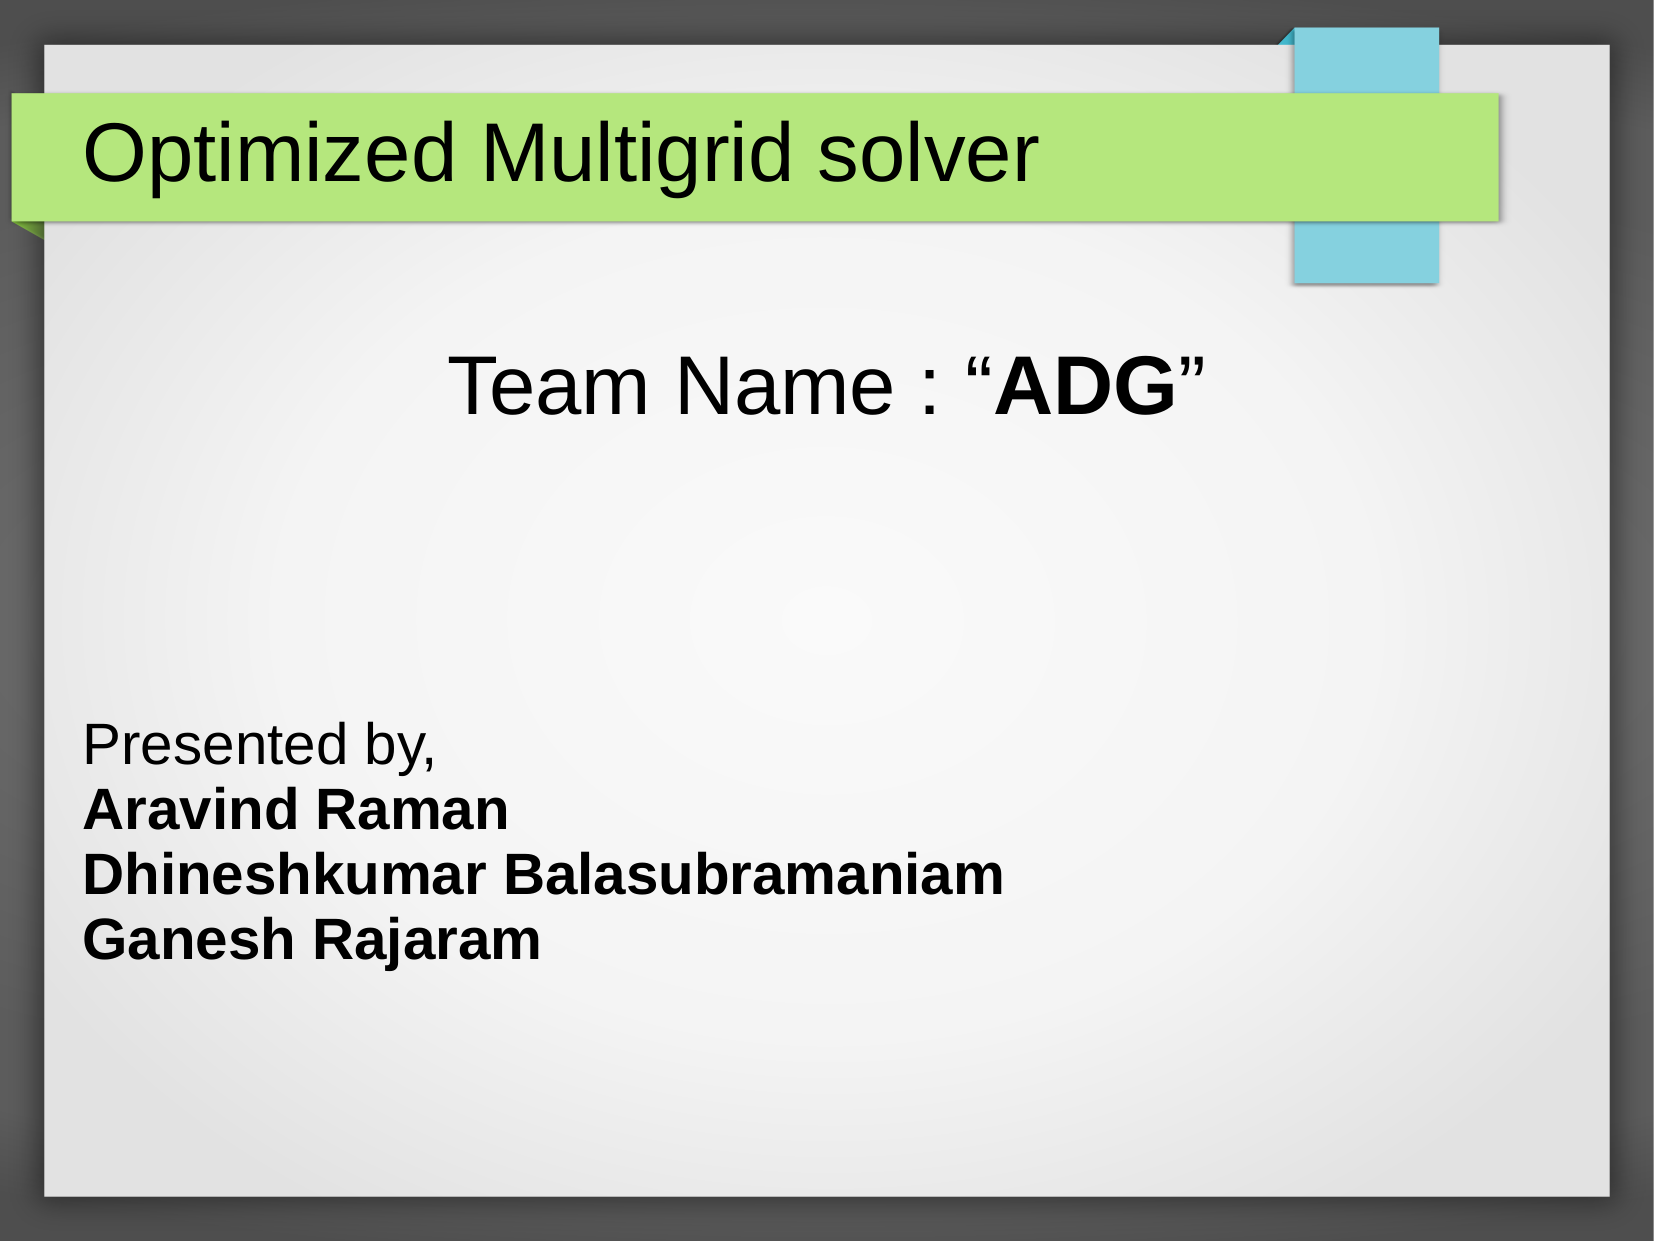

# Optimized Multigrid solver
Team Name : “ADG”
Presented by,
Aravind Raman
Dhineshkumar Balasubramaniam
Ganesh Rajaram